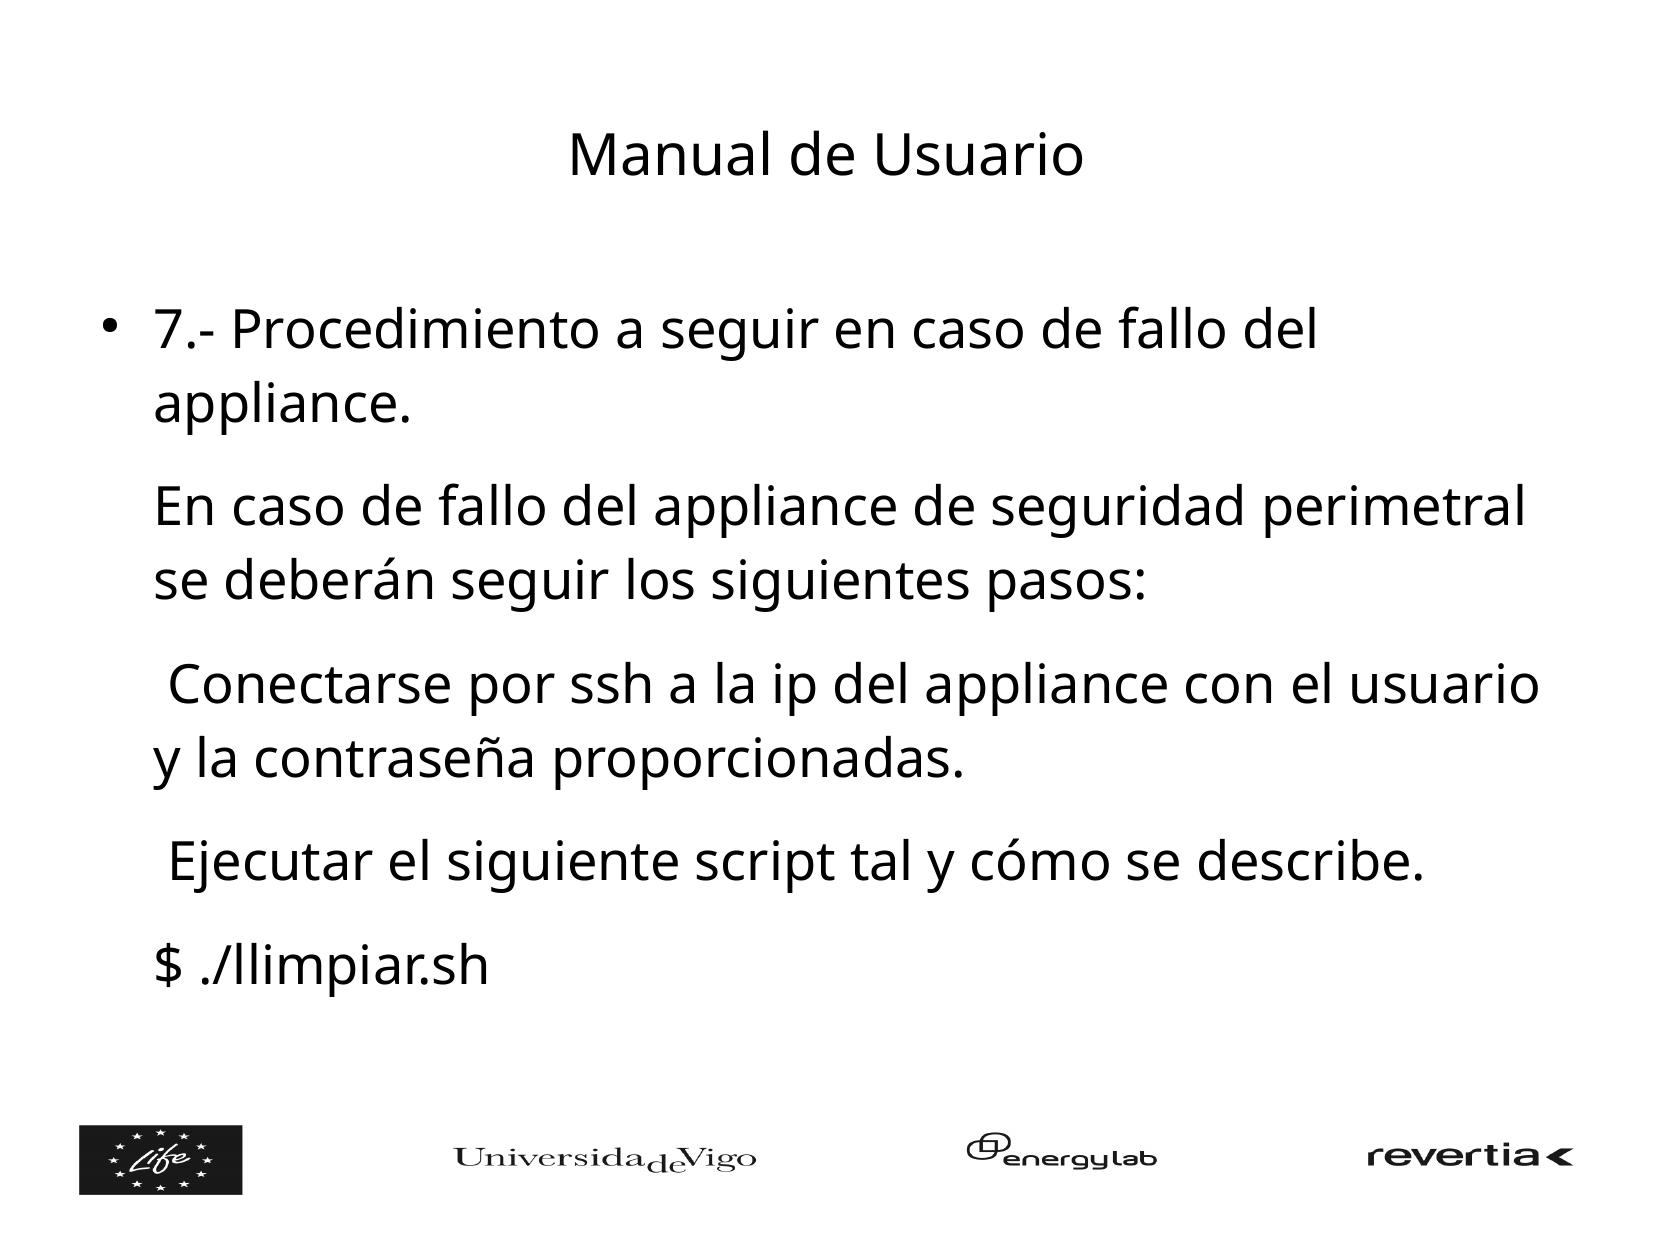

# Manual de Usuario
7.- Procedimiento a seguir en caso de fallo del appliance.
En caso de fallo del appliance de seguridad perimetral se deberán seguir los siguientes pasos:
 Conectarse por ssh a la ip del appliance con el usuario y la contraseña proporcionadas.
 Ejecutar el siguiente script tal y cómo se describe.
$ ./llimpiar.sh